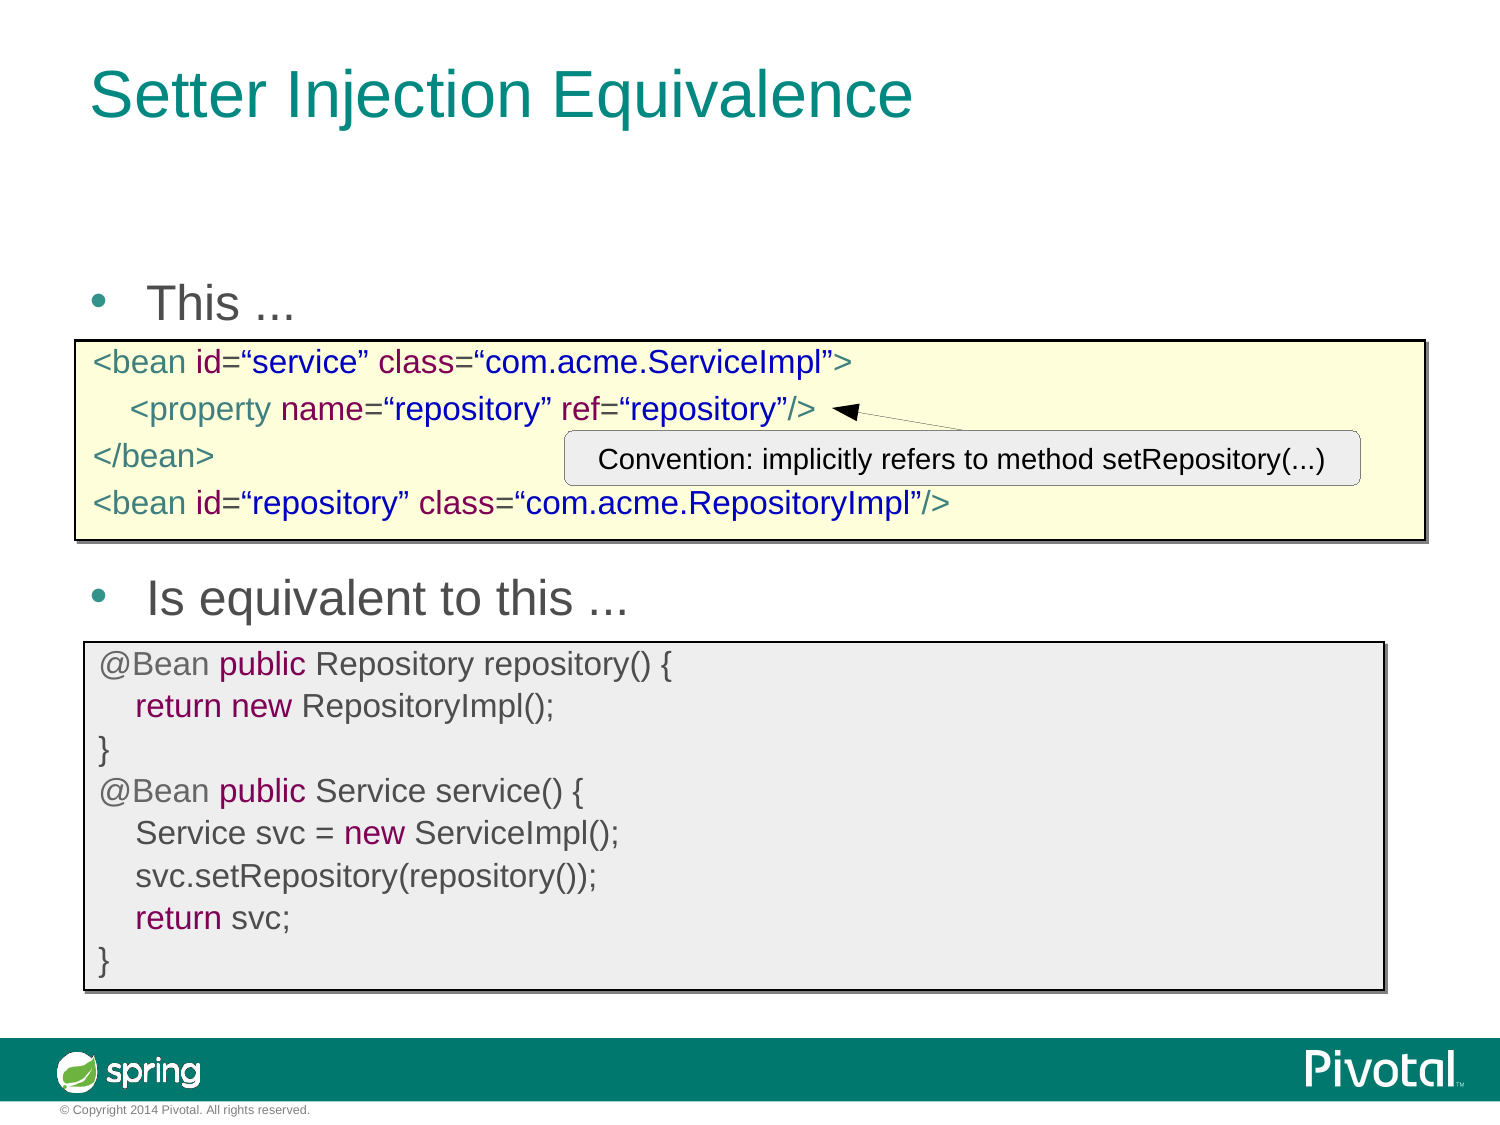

# Setter Injection Equivalence
This ...
Is equivalent to this ...
<bean id=“service” class=“com.acme.ServiceImpl”>
 <property name=“repository” ref=“repository”/>
</bean>
<bean id=“repository” class=“com.acme.RepositoryImpl”/>
Convention: implicitly refers to method setRepository(...)
@Bean public Repository repository() {
 return new RepositoryImpl();
}
@Bean public Service service() {
 Service svc = new ServiceImpl();
 svc.setRepository(repository());
 return svc;
}